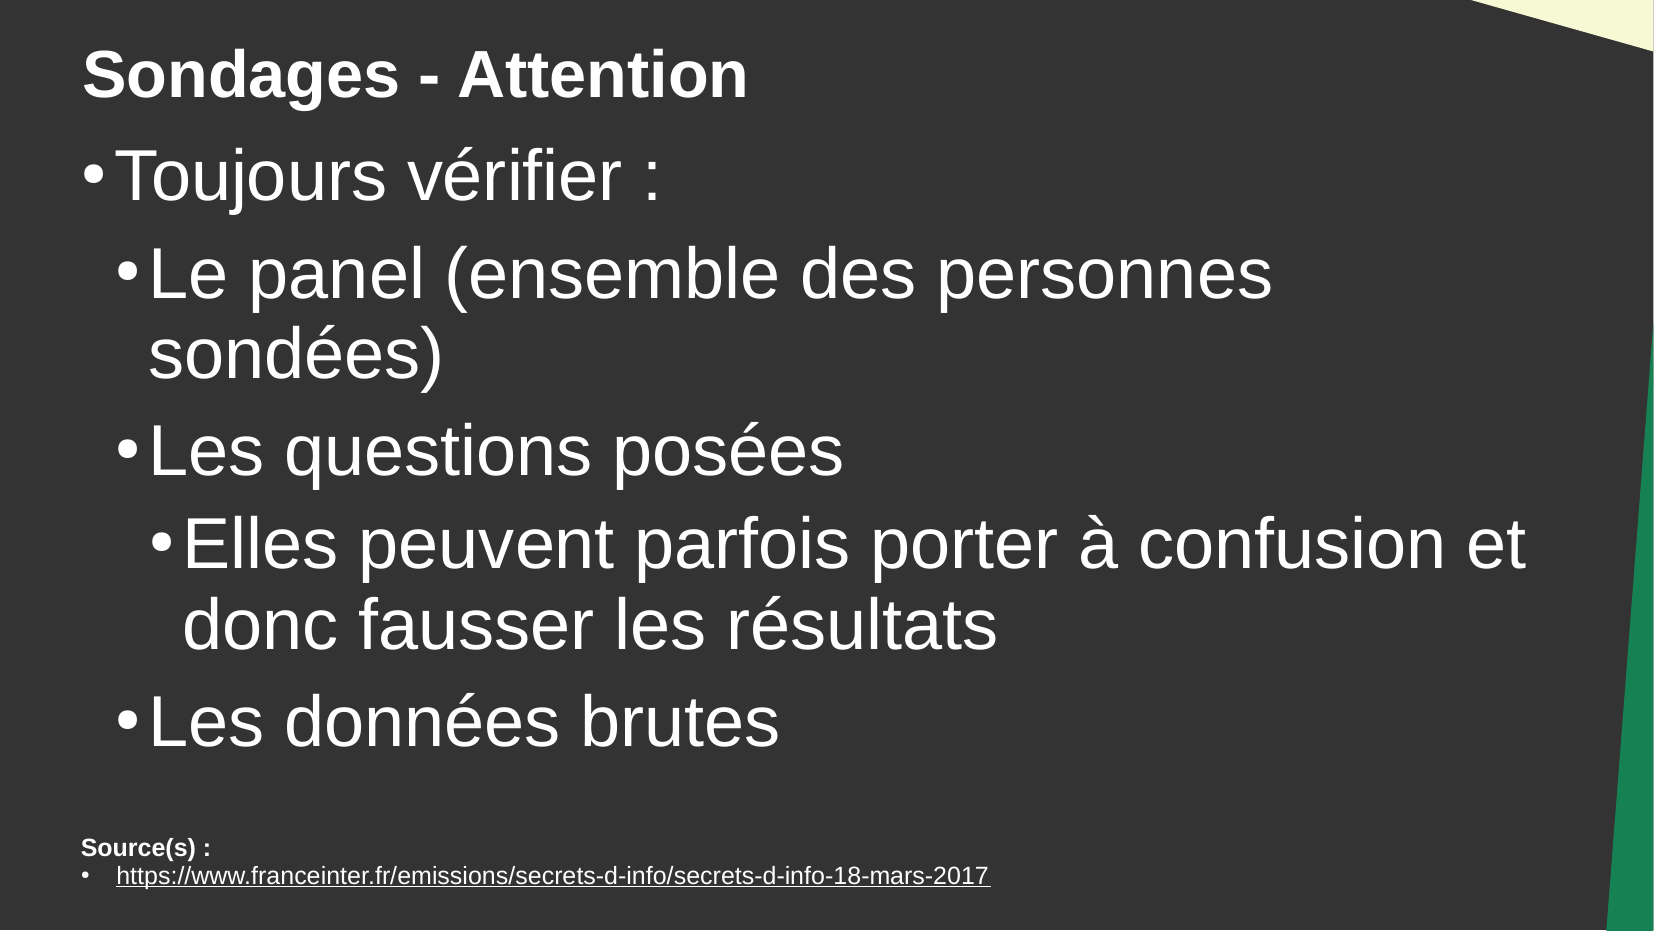

# Sondages - Attention
Toujours vérifier :
Le panel (ensemble des personnes sondées)
Les questions posées
Elles peuvent parfois porter à confusion et donc fausser les résultats
Les données brutes
Source(s) :
https://www.franceinter.fr/emissions/secrets-d-info/secrets-d-info-18-mars-2017